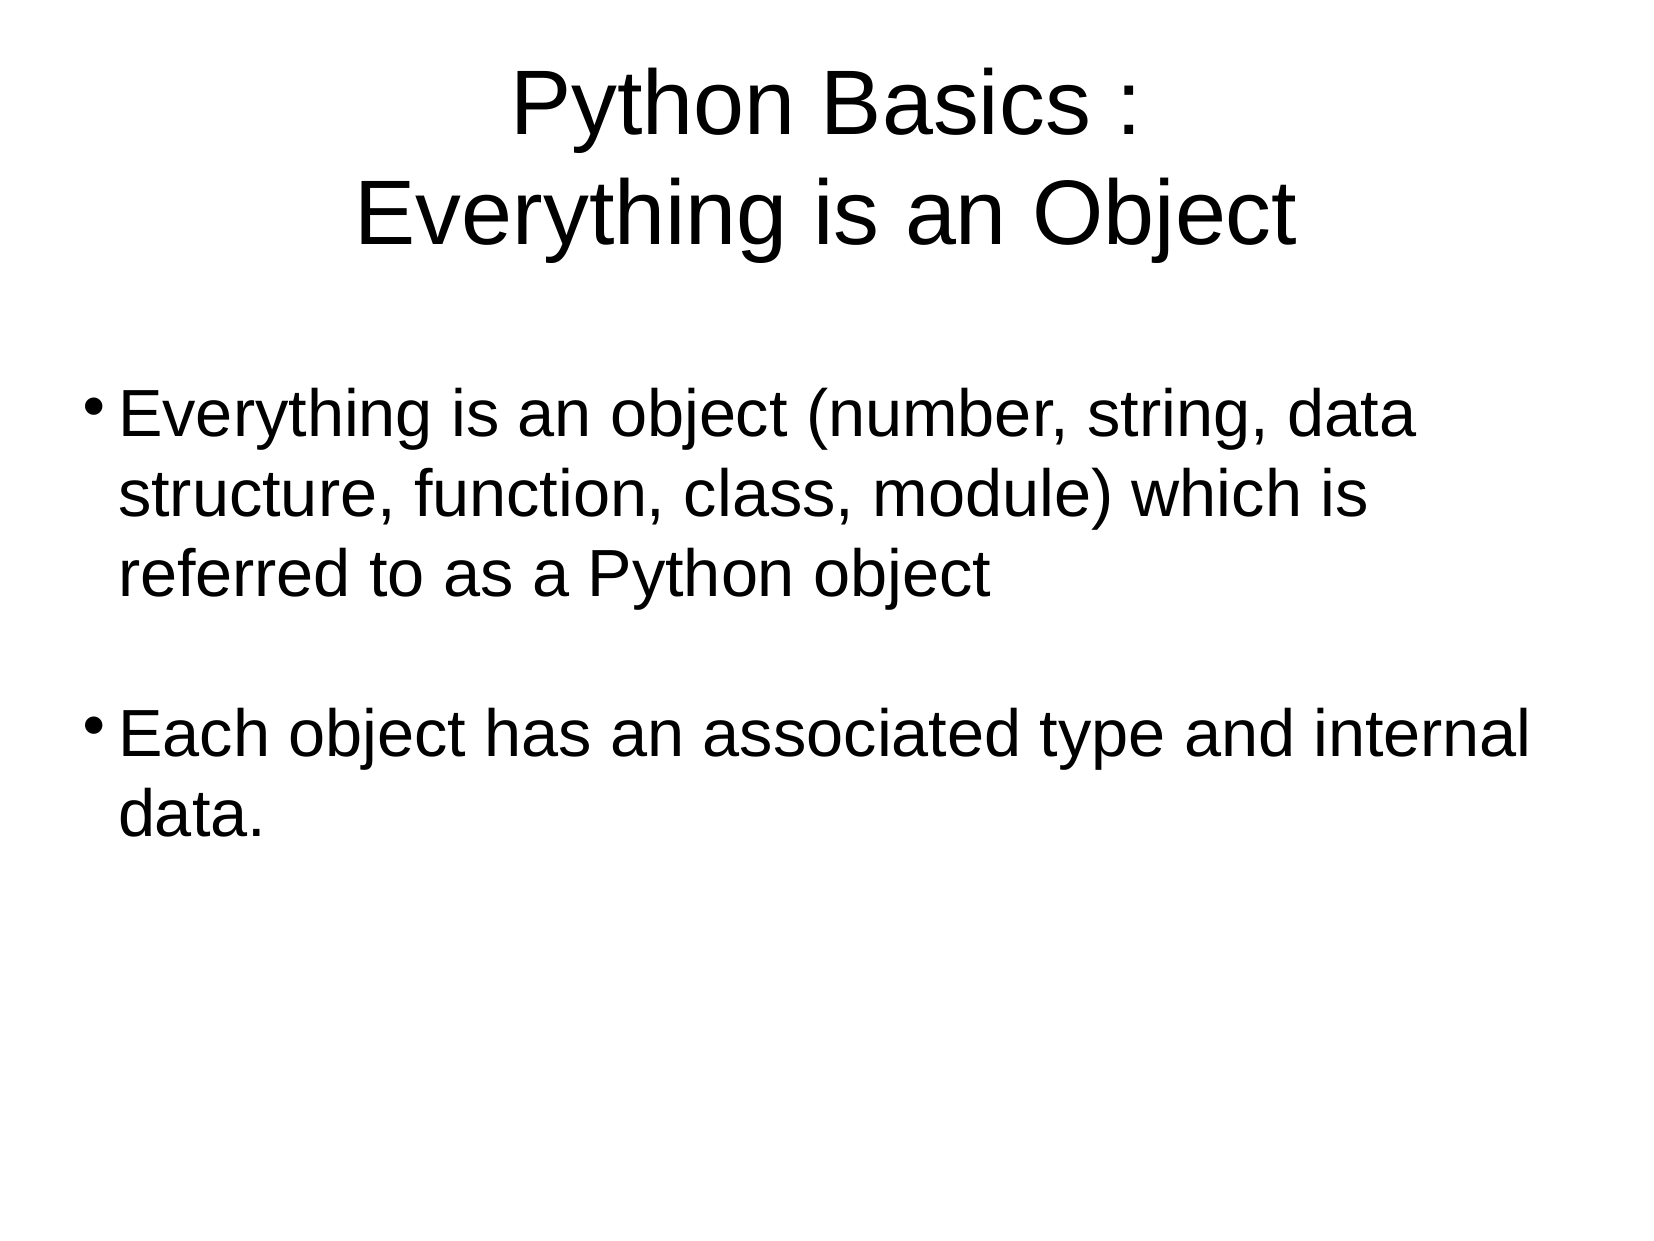

Python Basics :
Everything is an Object
Everything is an object (number, string, data structure, function, class, module) which is referred to as a Python object
Each object has an associated type and internal data.